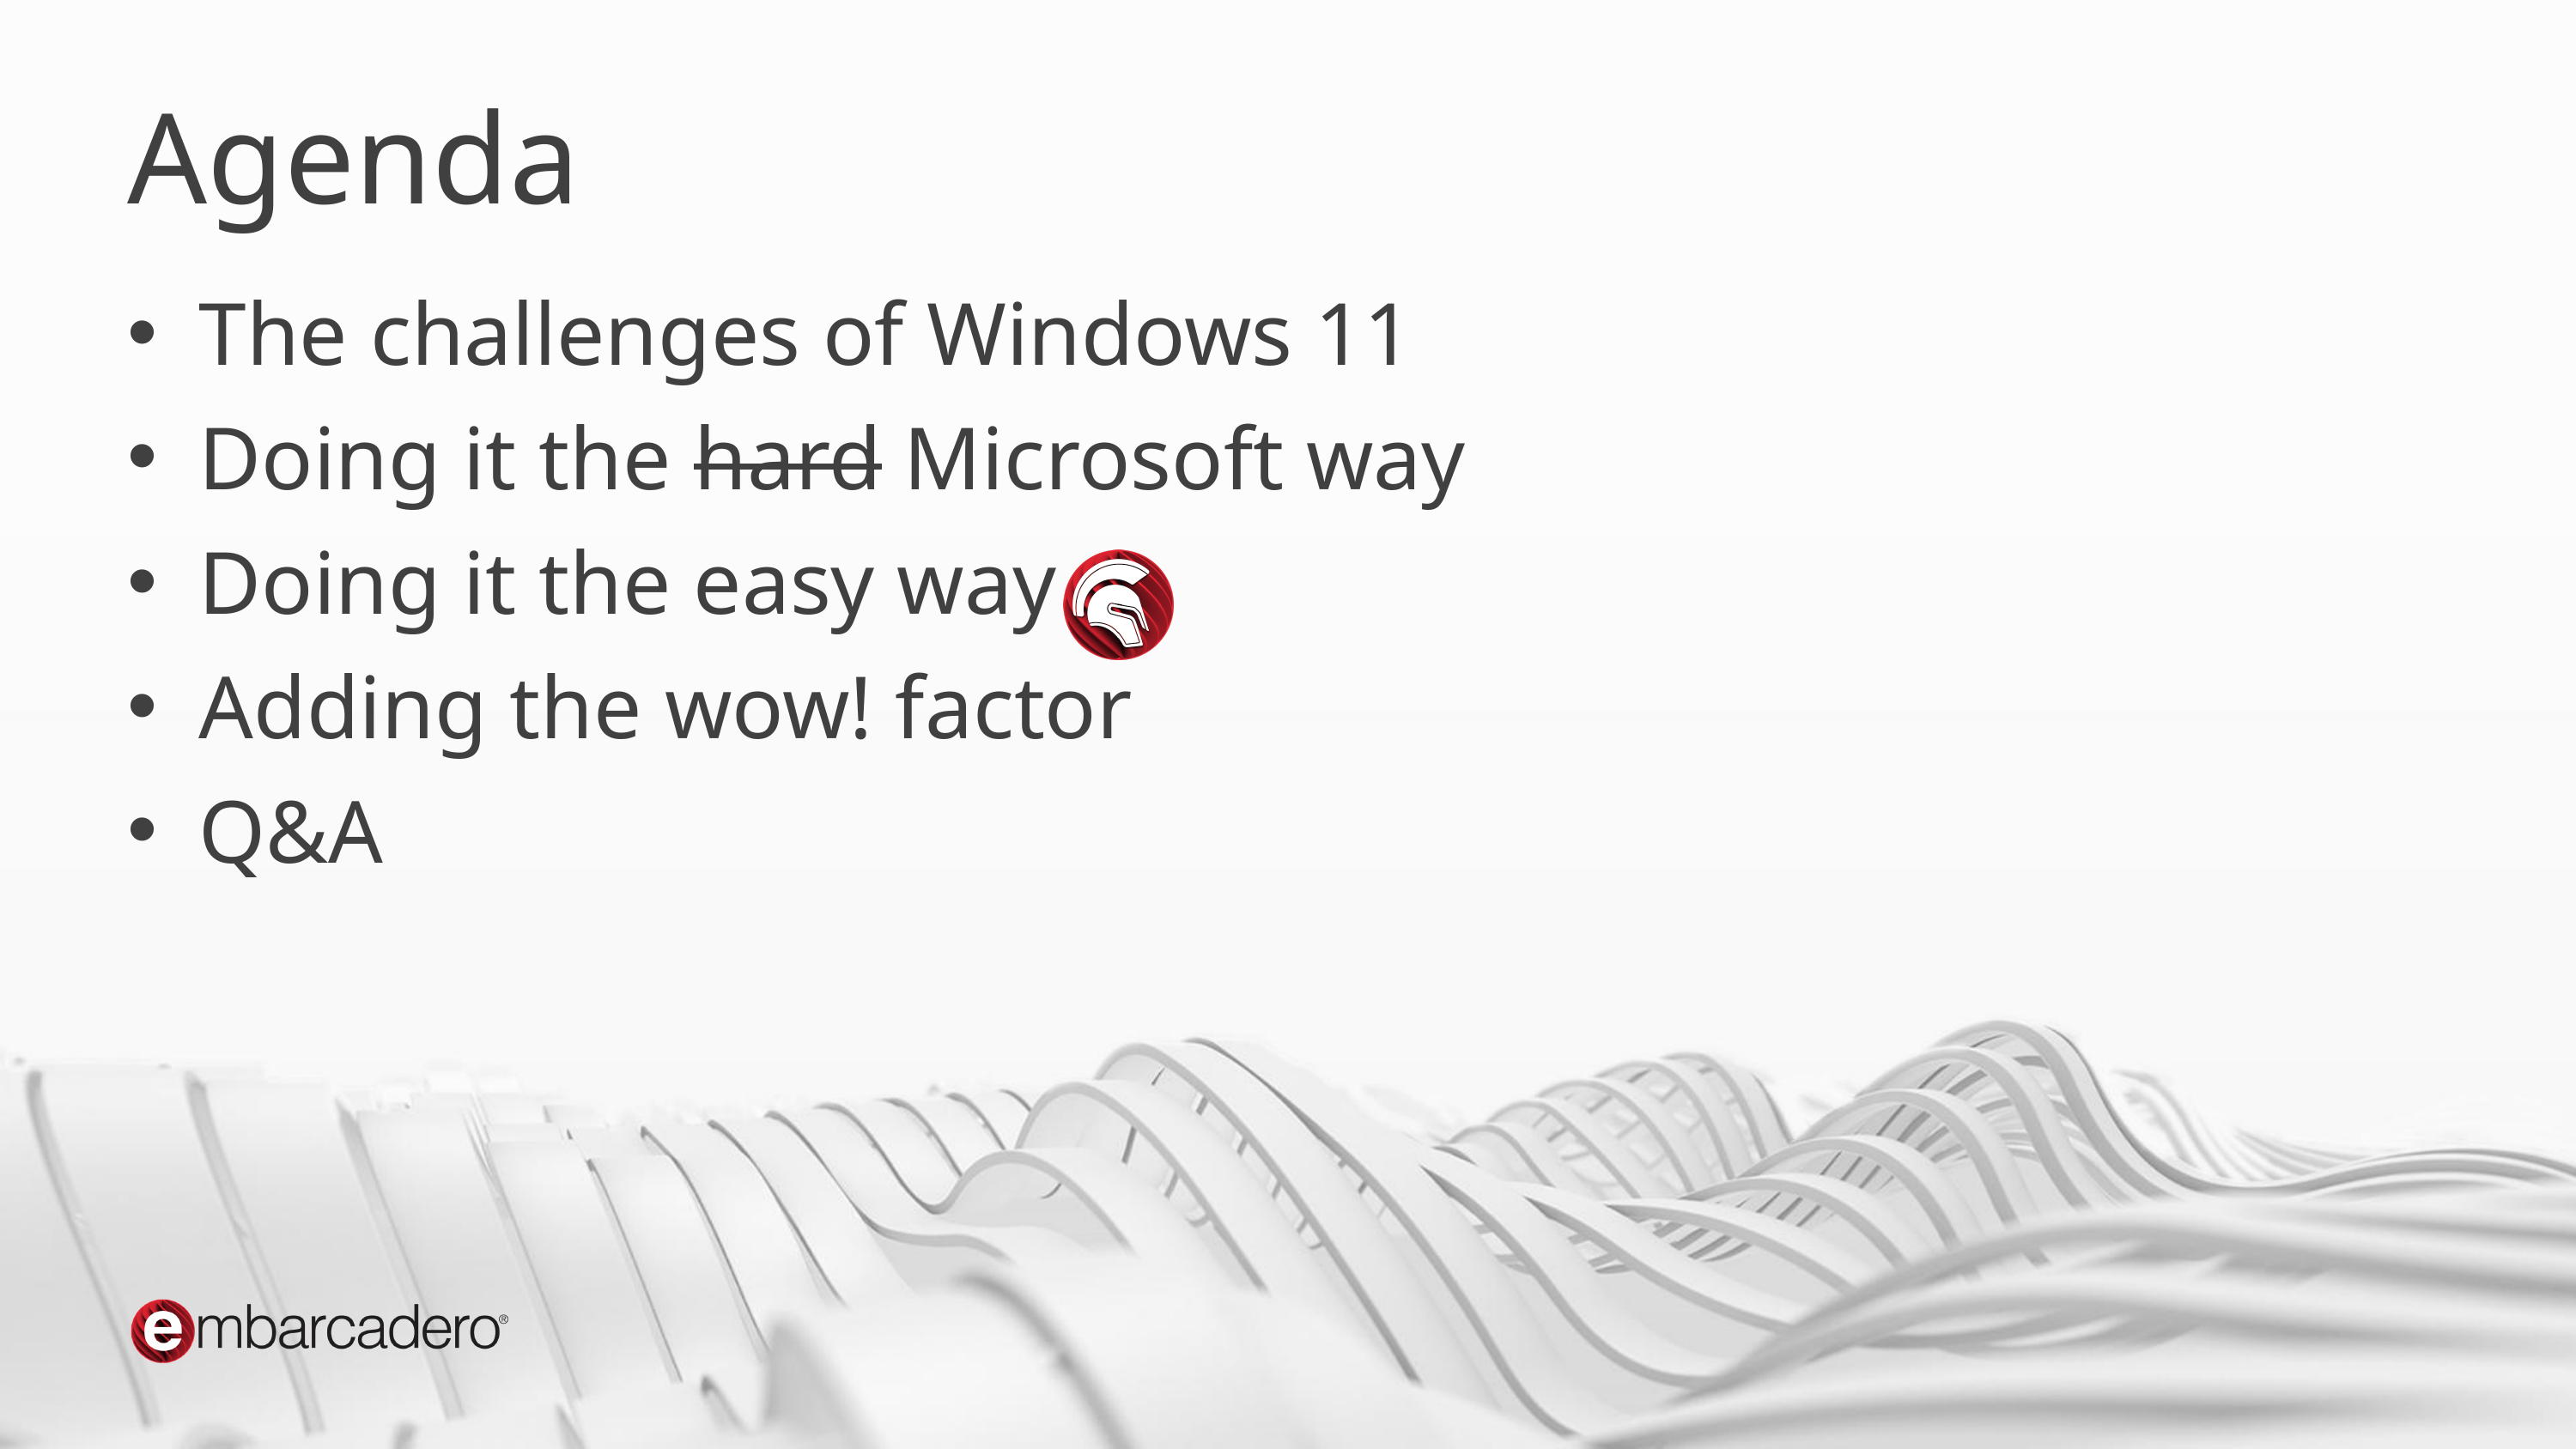

# Agenda
The challenges of Windows 11
Doing it the hard Microsoft way
Doing it the easy way
Adding the wow! factor
Q&A